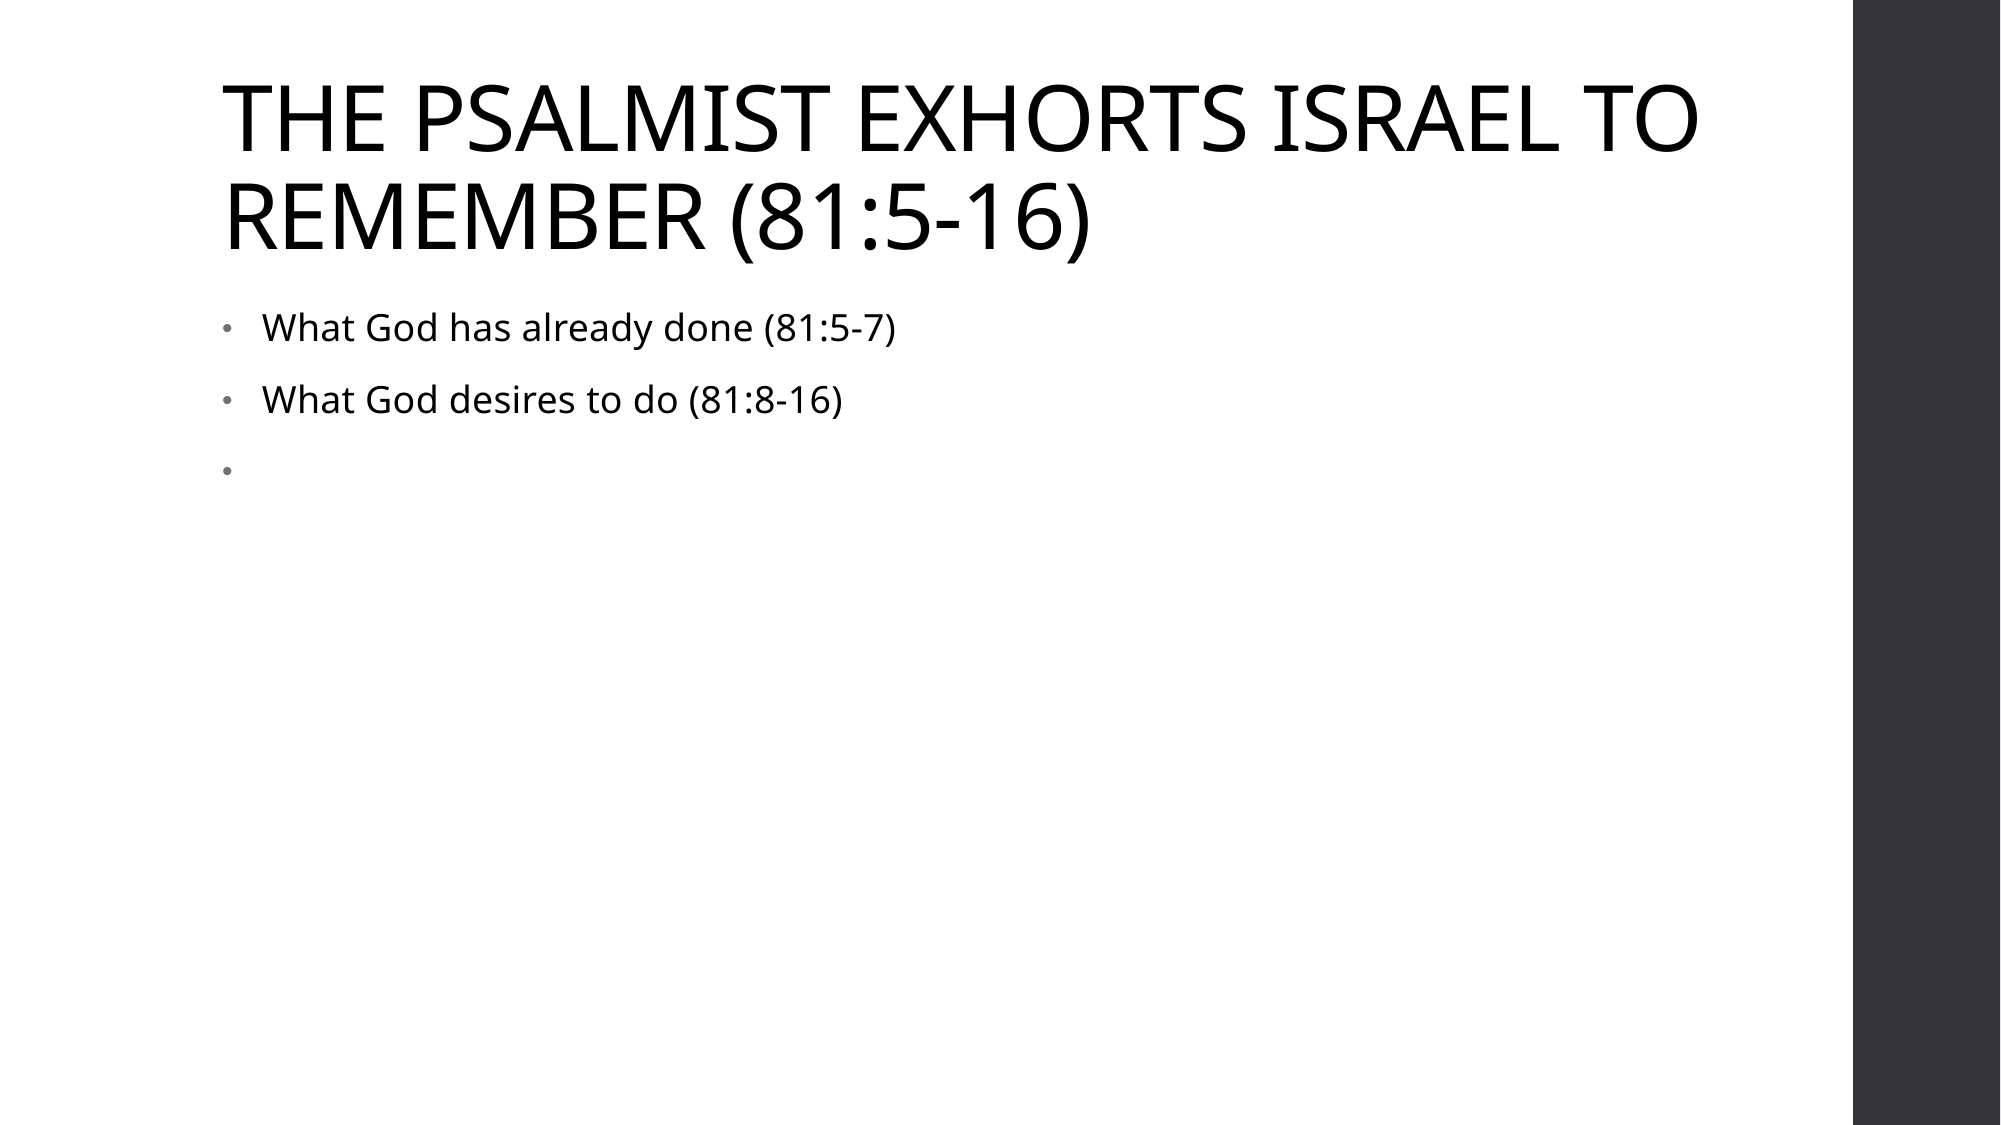

# THE PSALMIST EXHORTS ISRAEL TO REMEMBER (81:5-16)
 What God has already done (81:5-7)
 What God desires to do (81:8-16)